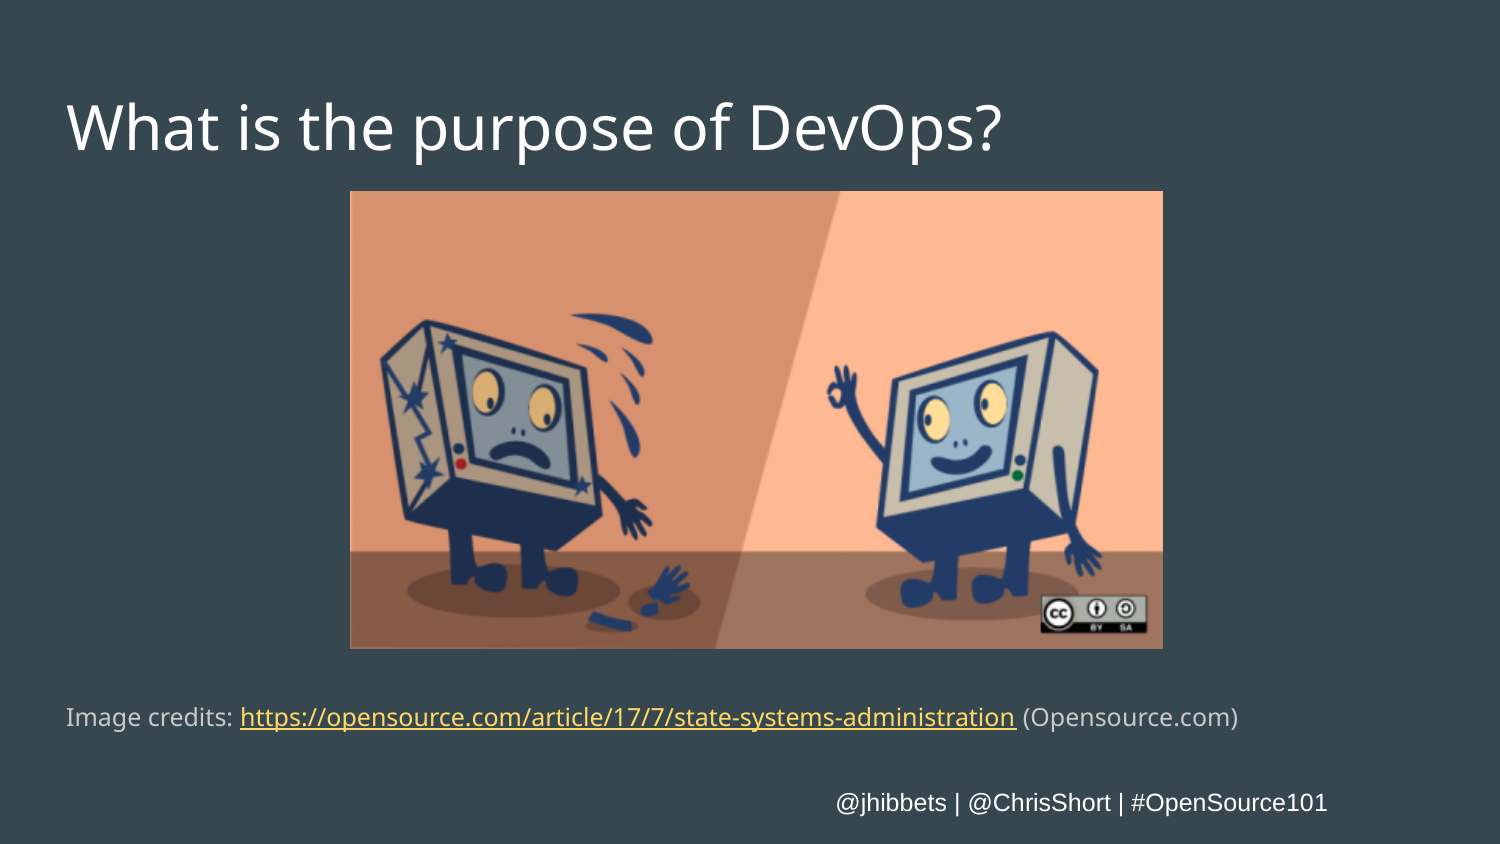

# What is the purpose of DevOps?
Image credits: https://opensource.com/article/17/7/state-systems-administration (Opensource.com)